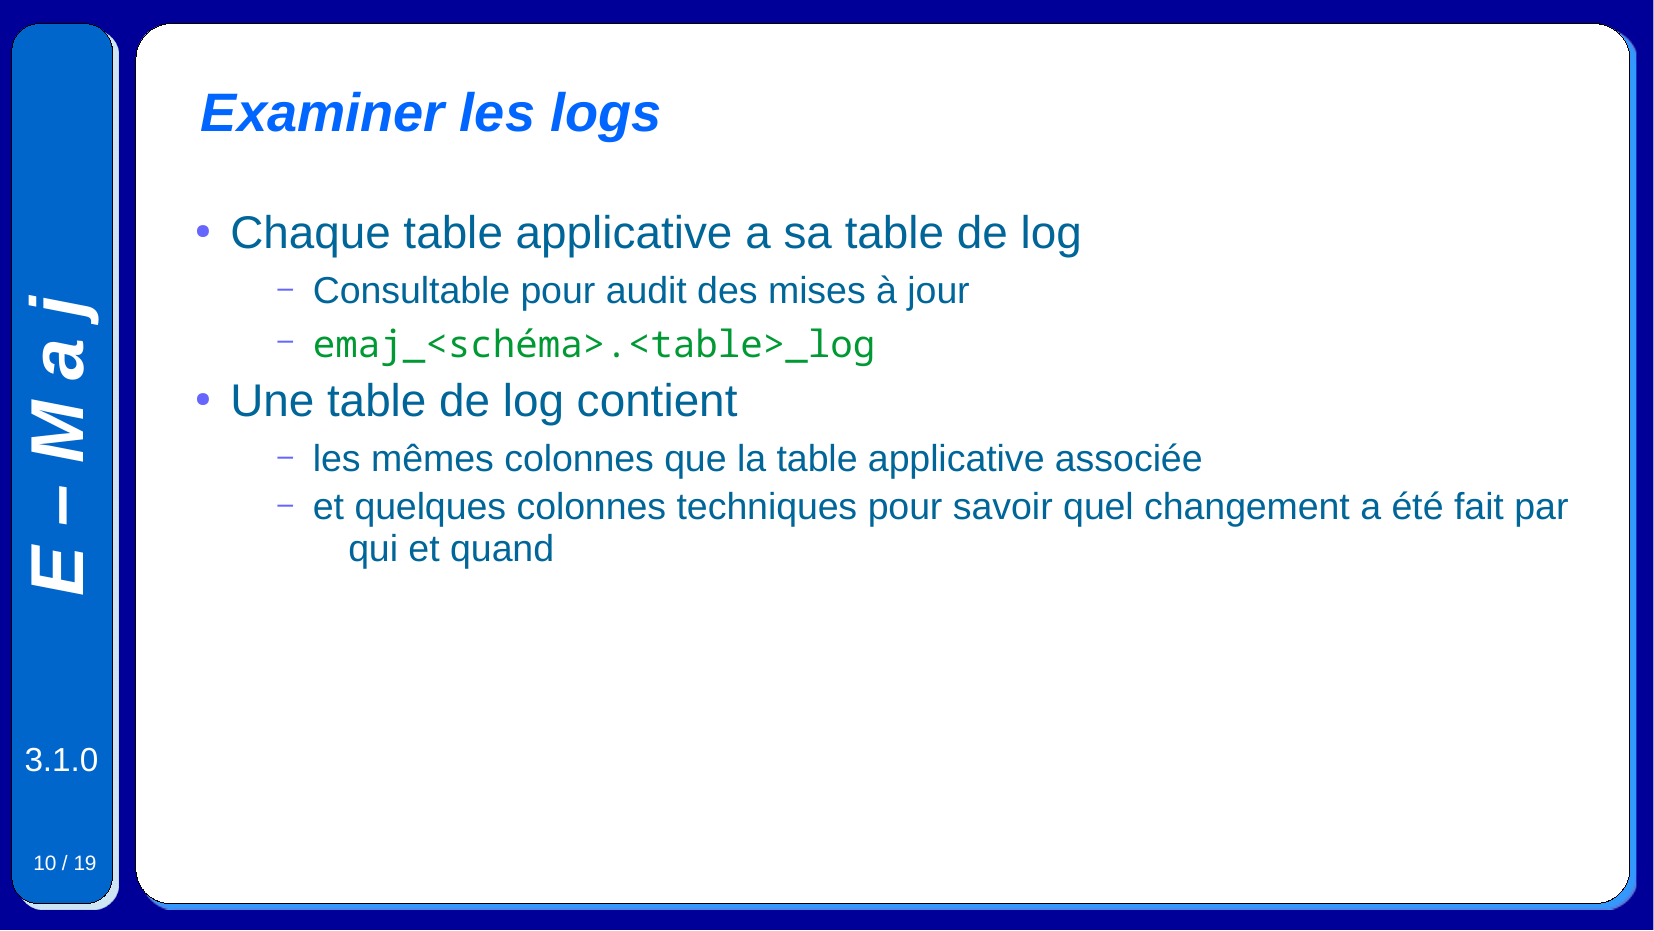

# Examiner les logs
Chaque table applicative a sa table de log
Consultable pour audit des mises à jour
emaj_<schéma>.<table>_log
Une table de log contient
les mêmes colonnes que la table applicative associée
et quelques colonnes techniques pour savoir quel changement a été fait par qui et quand